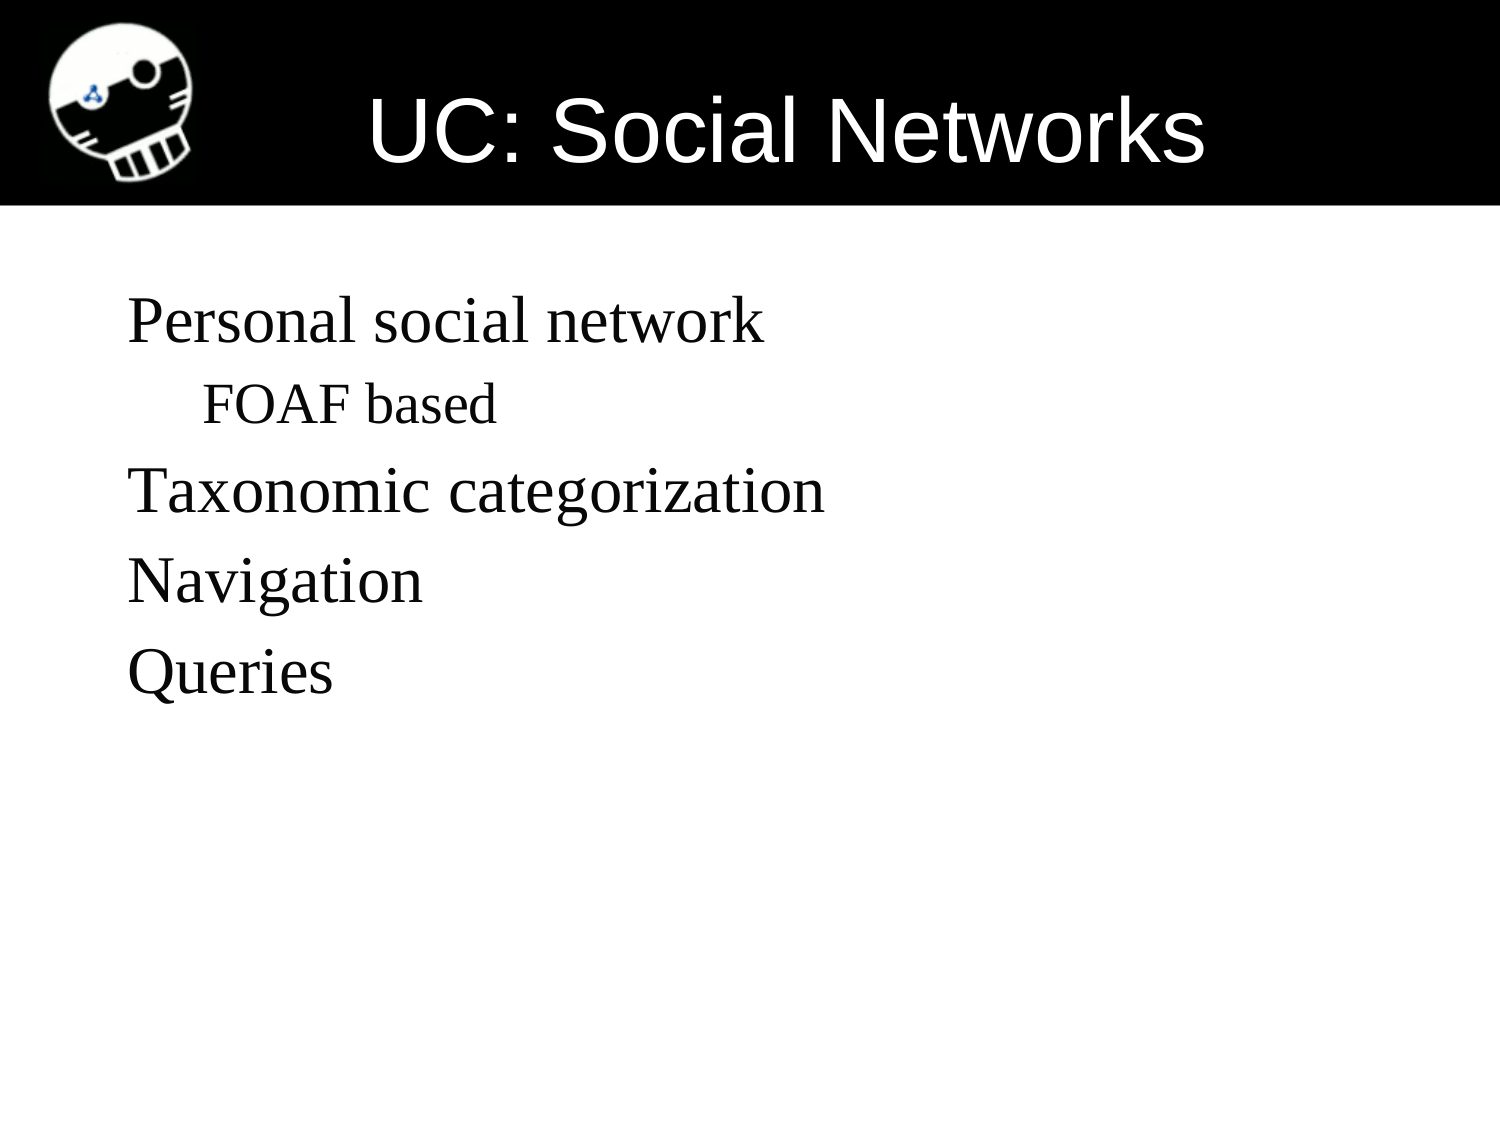

# UC: Social Networks
Personal social network
FOAF based
Taxonomic categorization
Navigation
Queries
48